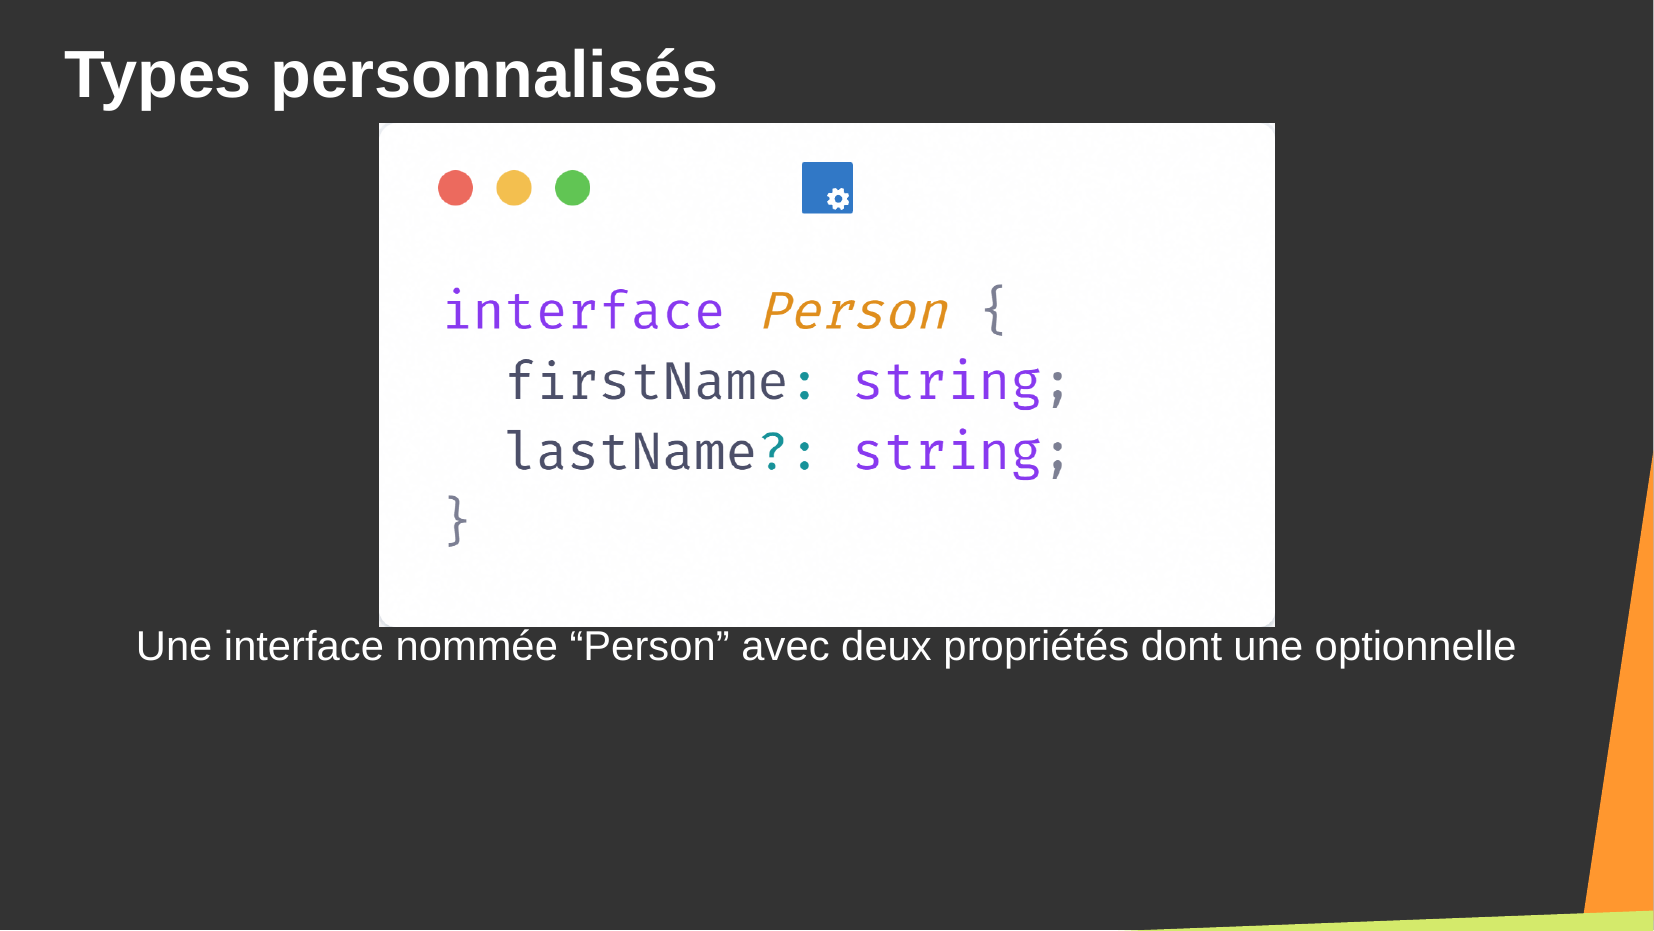

# Types personnalisés
Une interface nommée “Person” avec deux propriétés dont une optionnelle